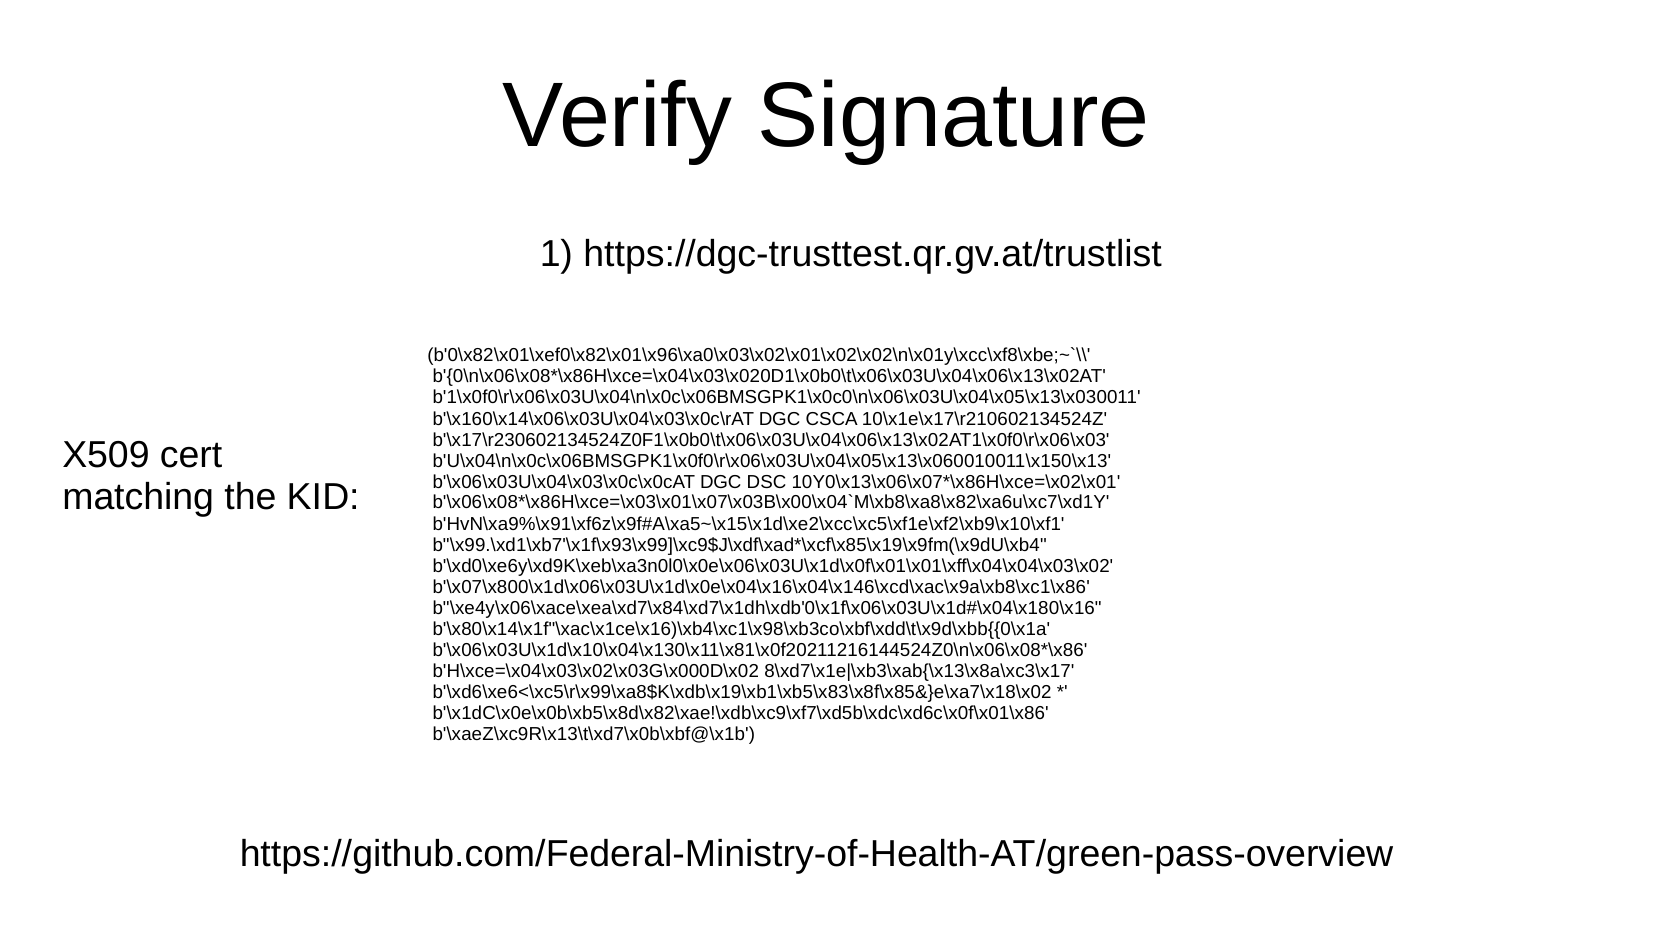

# Verify Signature
1) https://dgc-trusttest.qr.gv.at/trustlist
(b'0\x82\x01\xef0\x82\x01\x96\xa0\x03\x02\x01\x02\x02\n\x01y\xcc\xf8\xbe;~`\\'
 b'{0\n\x06\x08*\x86H\xce=\x04\x03\x020D1\x0b0\t\x06\x03U\x04\x06\x13\x02AT'
 b'1\x0f0\r\x06\x03U\x04\n\x0c\x06BMSGPK1\x0c0\n\x06\x03U\x04\x05\x13\x030011'
 b'\x160\x14\x06\x03U\x04\x03\x0c\rAT DGC CSCA 10\x1e\x17\r210602134524Z'
 b'\x17\r230602134524Z0F1\x0b0\t\x06\x03U\x04\x06\x13\x02AT1\x0f0\r\x06\x03'
 b'U\x04\n\x0c\x06BMSGPK1\x0f0\r\x06\x03U\x04\x05\x13\x060010011\x150\x13'
 b'\x06\x03U\x04\x03\x0c\x0cAT DGC DSC 10Y0\x13\x06\x07*\x86H\xce=\x02\x01'
 b'\x06\x08*\x86H\xce=\x03\x01\x07\x03B\x00\x04`M\xb8\xa8\x82\xa6u\xc7\xd1Y'
 b'HvN\xa9%\x91\xf6z\x9f#A\xa5~\x15\x1d\xe2\xcc\xc5\xf1e\xf2\xb9\x10\xf1'
 b"\x99.\xd1\xb7'\x1f\x93\x99]\xc9$J\xdf\xad*\xcf\x85\x19\x9fm(\x9dU\xb4"
 b'\xd0\xe6y\xd9K\xeb\xa3n0l0\x0e\x06\x03U\x1d\x0f\x01\x01\xff\x04\x04\x03\x02'
 b'\x07\x800\x1d\x06\x03U\x1d\x0e\x04\x16\x04\x146\xcd\xac\x9a\xb8\xc1\x86'
 b"\xe4y\x06\xace\xea\xd7\x84\xd7\x1dh\xdb'0\x1f\x06\x03U\x1d#\x04\x180\x16"
 b'\x80\x14\x1f"\xac\x1ce\x16)\xb4\xc1\x98\xb3co\xbf\xdd\t\x9d\xbb{{0\x1a'
 b'\x06\x03U\x1d\x10\x04\x130\x11\x81\x0f20211216144524Z0\n\x06\x08*\x86'
 b'H\xce=\x04\x03\x02\x03G\x000D\x02 8\xd7\x1e|\xb3\xab{\x13\x8a\xc3\x17'
 b'\xd6\xe6<\xc5\r\x99\xa8$K\xdb\x19\xb1\xb5\x83\x8f\x85&}e\xa7\x18\x02 *'
 b'\x1dC\x0e\x0b\xb5\x8d\x82\xae!\xdb\xc9\xf7\xd5b\xdc\xd6c\x0f\x01\x86'
 b'\xaeZ\xc9R\x13\t\xd7\x0b\xbf@\x1b')
X509 cert
matching the KID:
https://github.com/Federal-Ministry-of-Health-AT/green-pass-overview